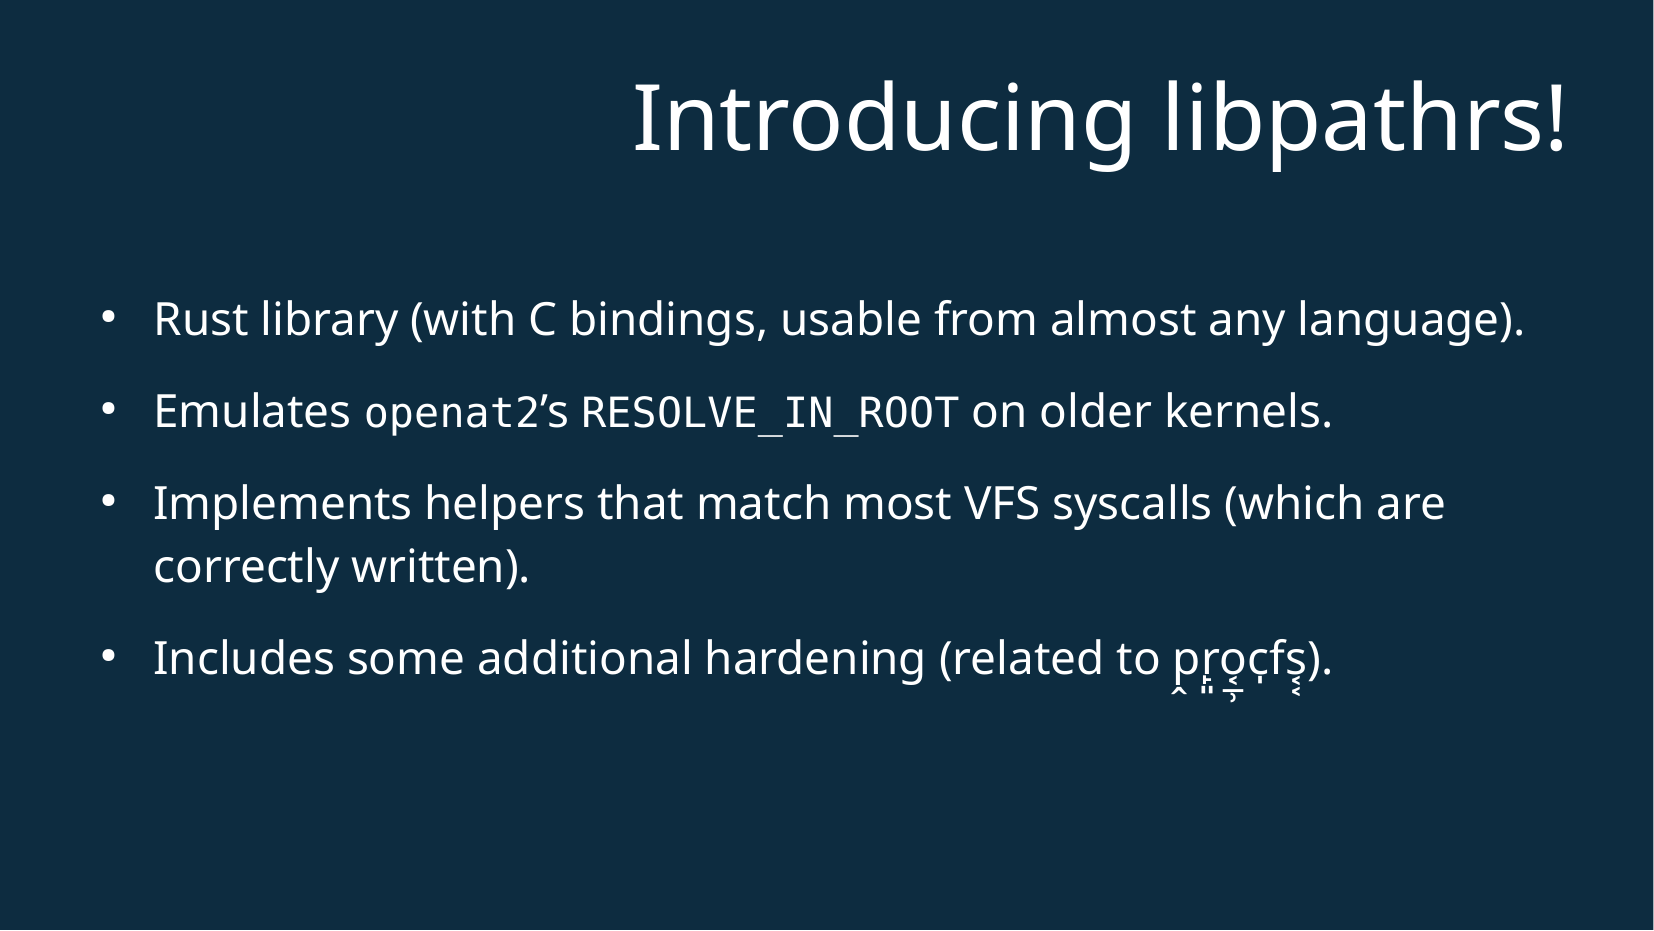

# Introducing libpathrs!
Rust library (with C bindings, usable from almost any language).
Emulates openat2’s RESOLVE_IN_ROOT on older kernels.
Implements helpers that match most VFS syscalls (which are correctly written).
Includes some additional hardening (related to p̭r̙͈o͔̲̹c̩fs͔͔).